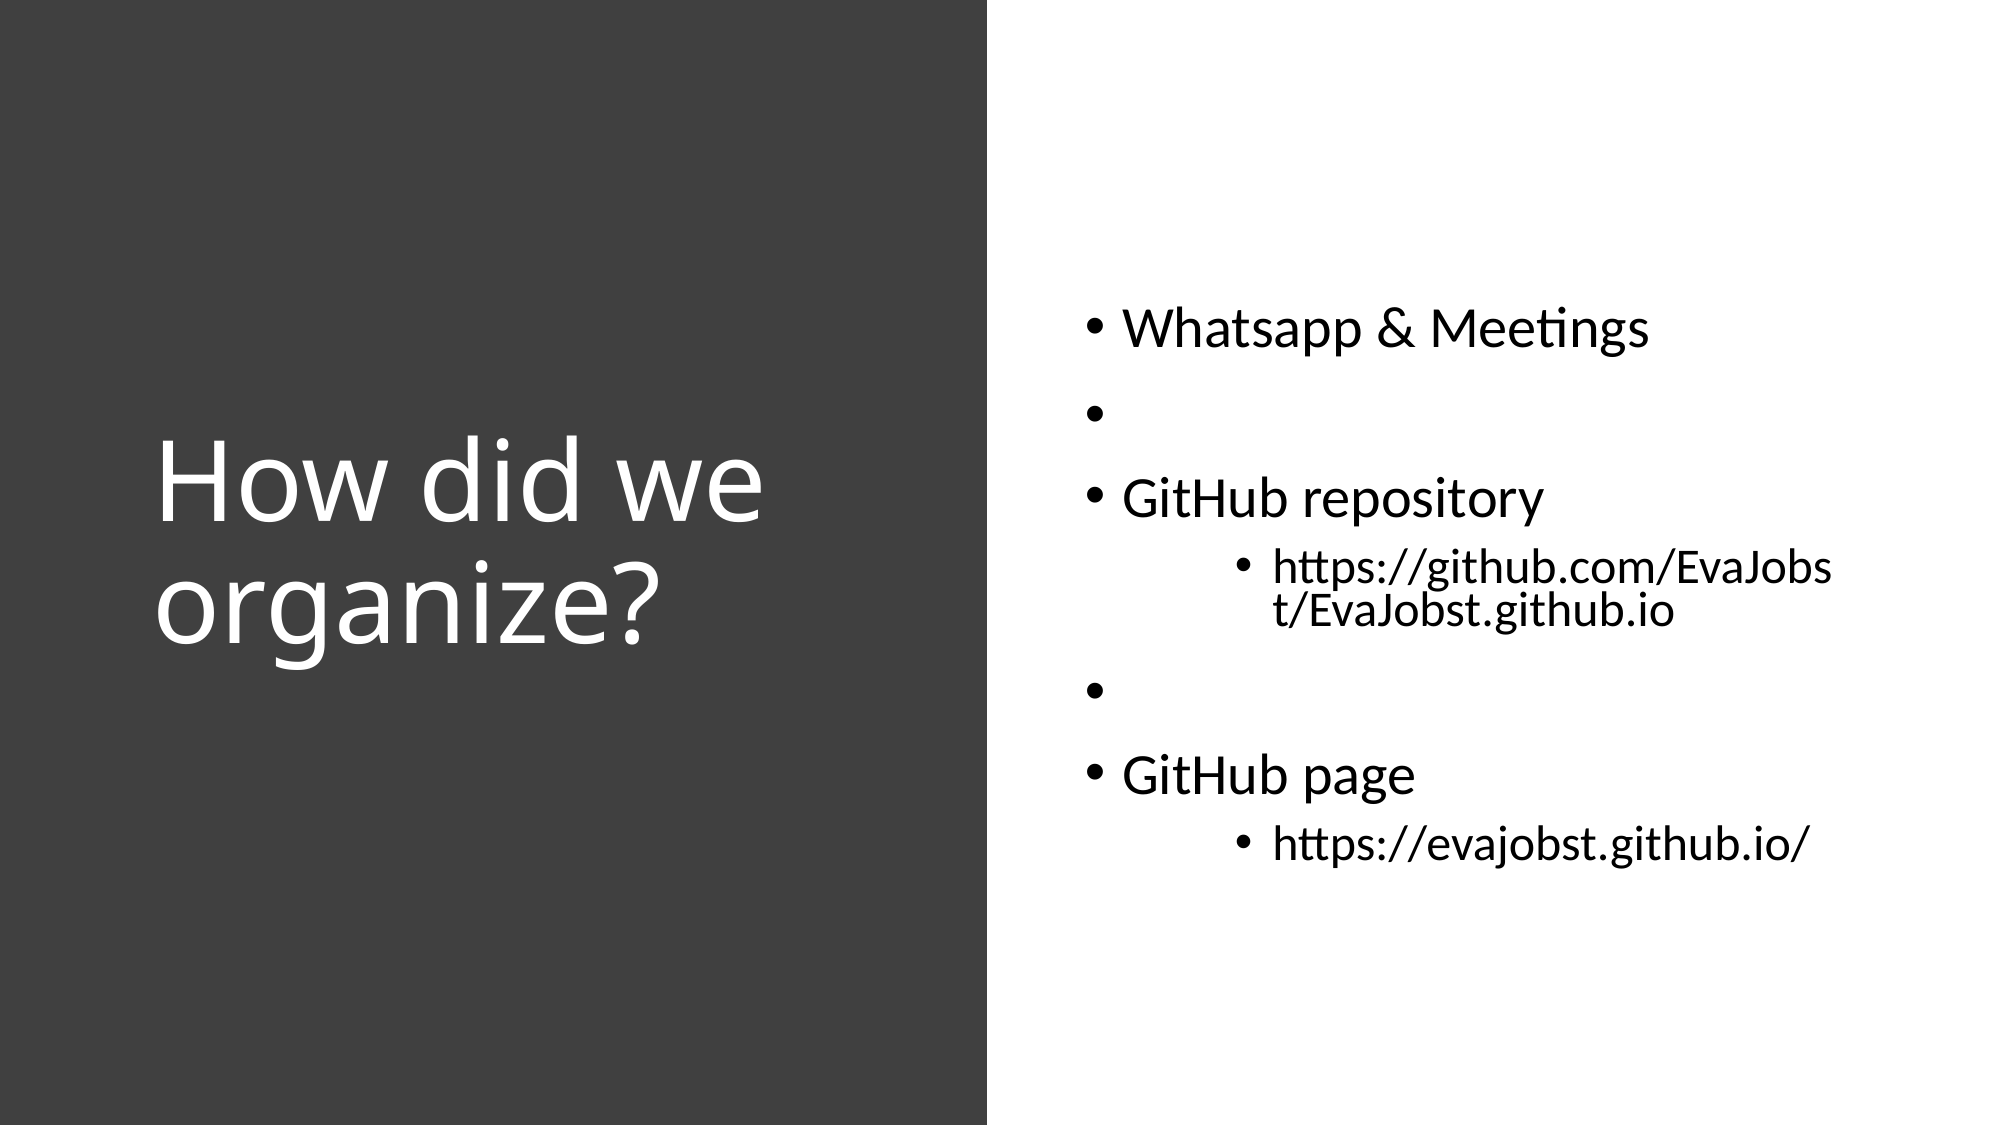

# How did we organize?
Whatsapp & Meetings
GitHub repository
https://github.com/EvaJobst/EvaJobst.github.io
GitHub page
https://evajobst.github.io/